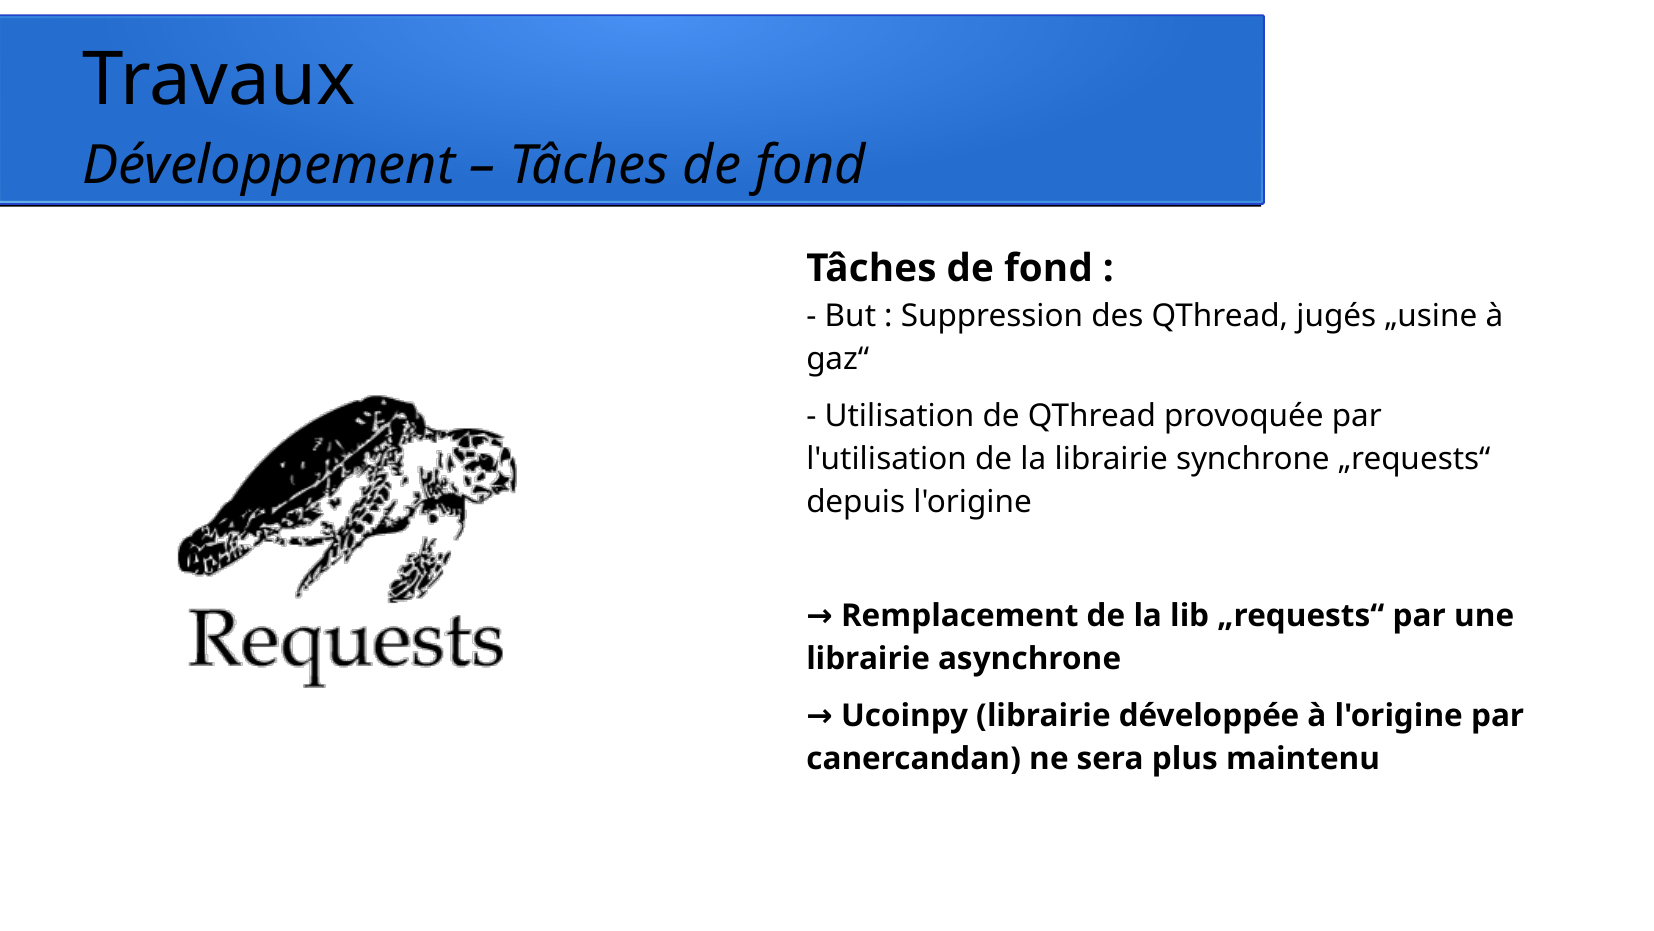

Travaux
Développement – Tâches de fond
# Tâches de fond : - But : Suppression des QThread, jugés „usine à gaz“
- Utilisation de QThread provoquée par l'utilisation de la librairie synchrone „requests“ depuis l'origine
→ Remplacement de la lib „requests“ par une librairie asynchrone
→ Ucoinpy (librairie développée à l'origine par canercandan) ne sera plus maintenu